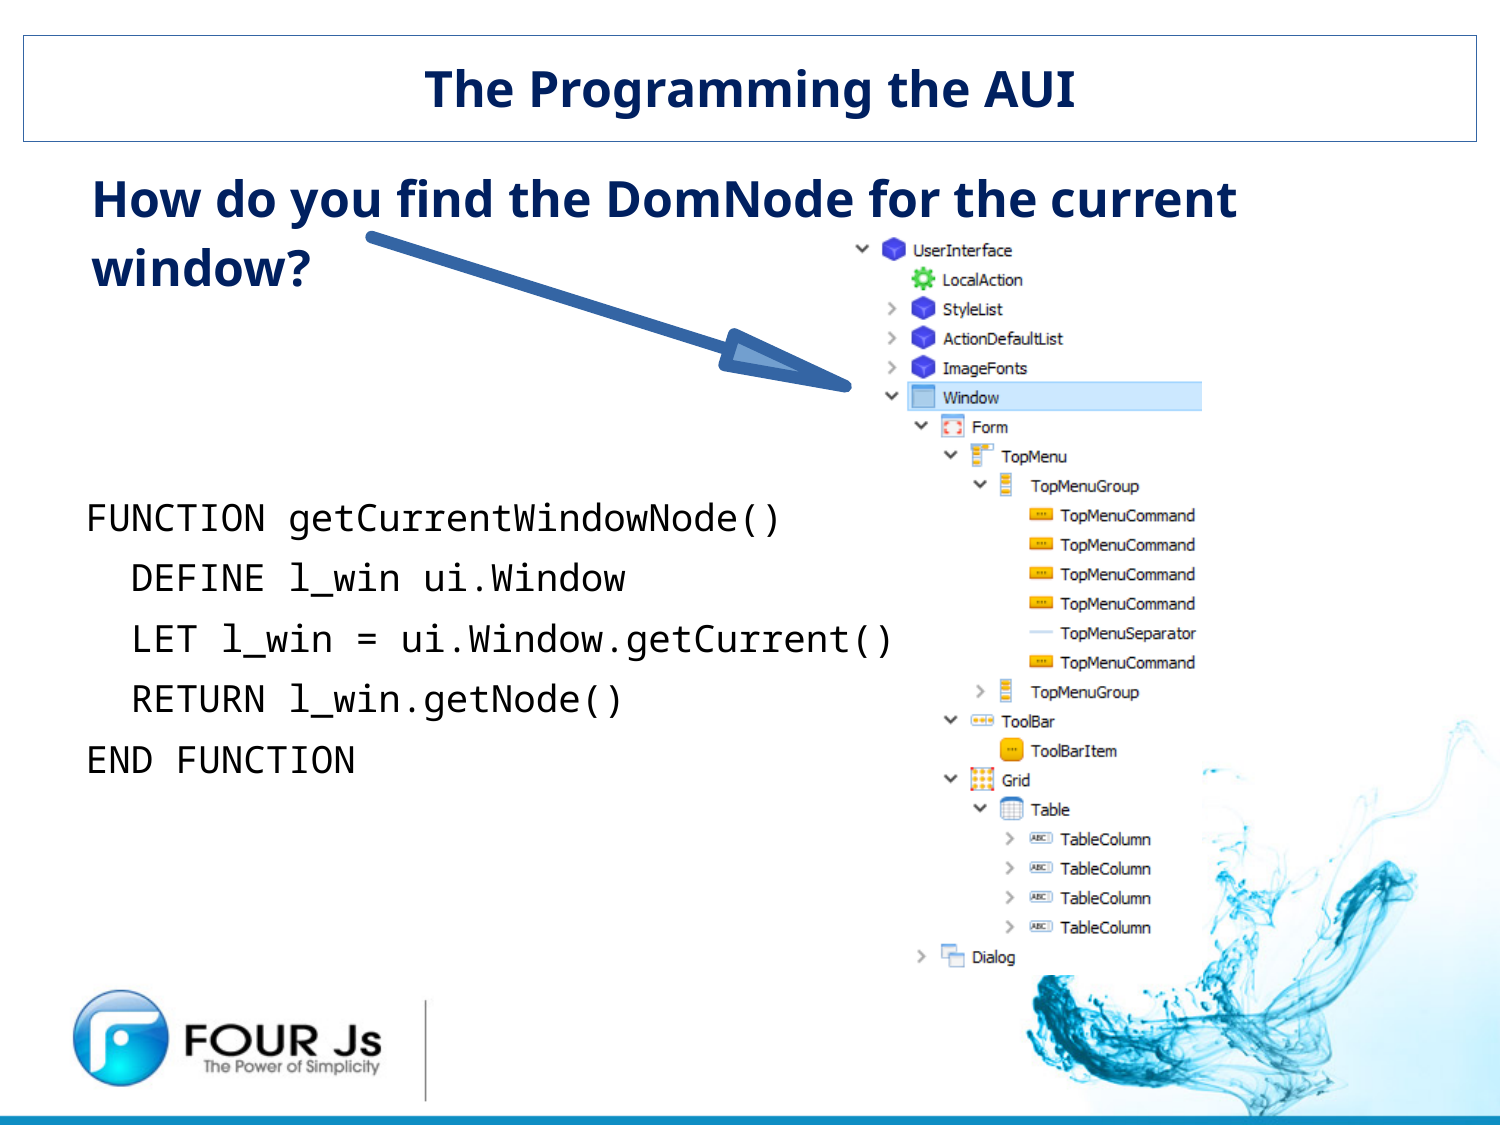

# The Programming the AUI
How do you find the DomNode for the current window?
FUNCTION getCurrentWindowNode()
 DEFINE l_win ui.Window
 LET l_win = ui.Window.getCurrent()
 RETURN l_win.getNode()
END FUNCTION